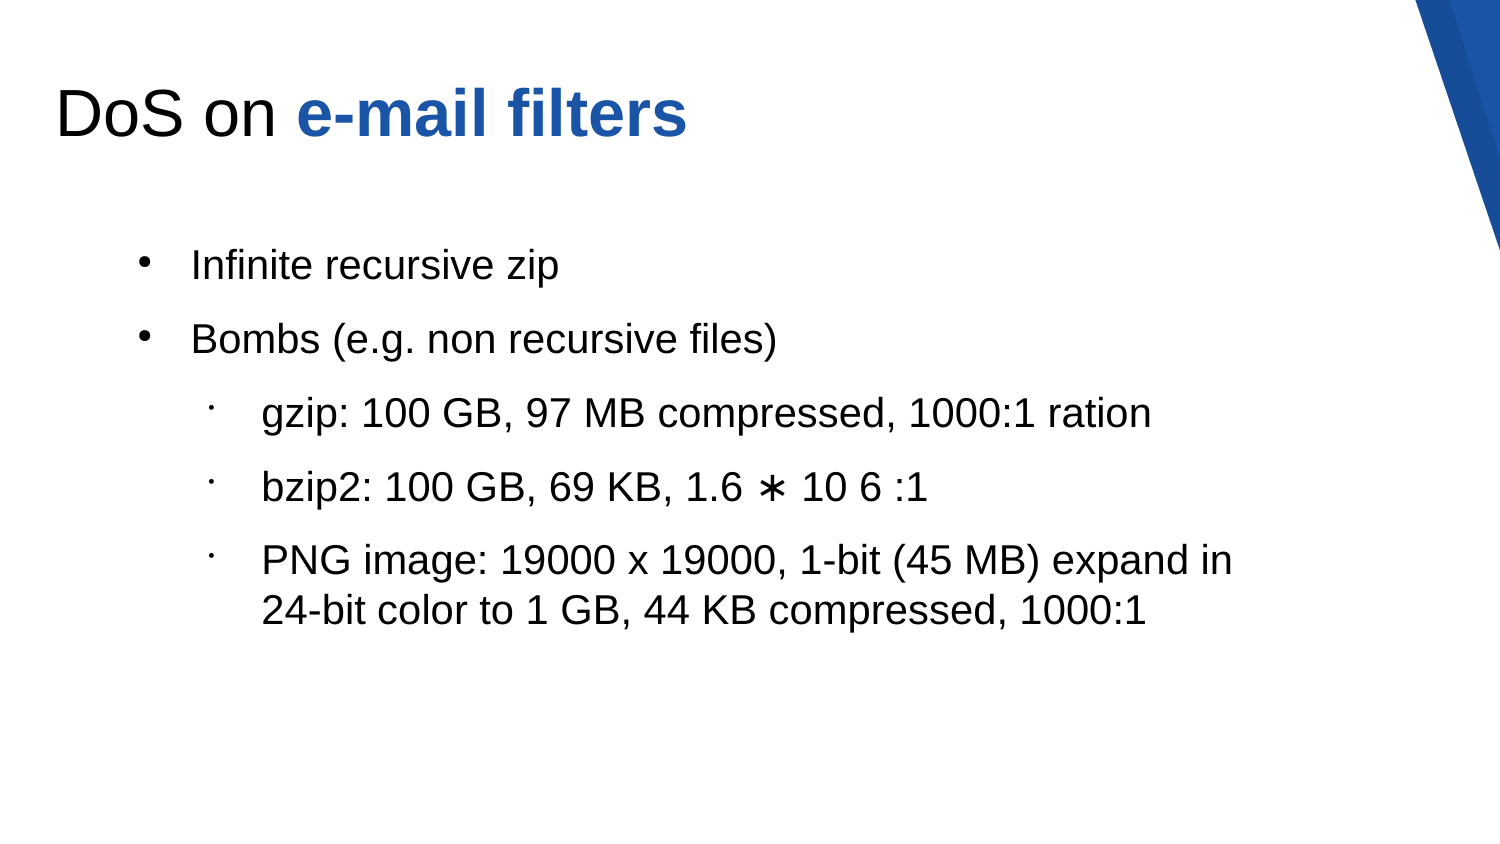

# Infinite recursive zip
Bombs (e.g. non recursive files)
gzip: 100 GB, 97 MB compressed, 1000:1 ration
bzip2: 100 GB, 69 KB, 1.6 ∗ 10 6 :1
PNG image: 19000 x 19000, 1-bit (45 MB) expand in 24-bit color to 1 GB, 44 KB compressed, 1000:1
DoS on e-mail filters